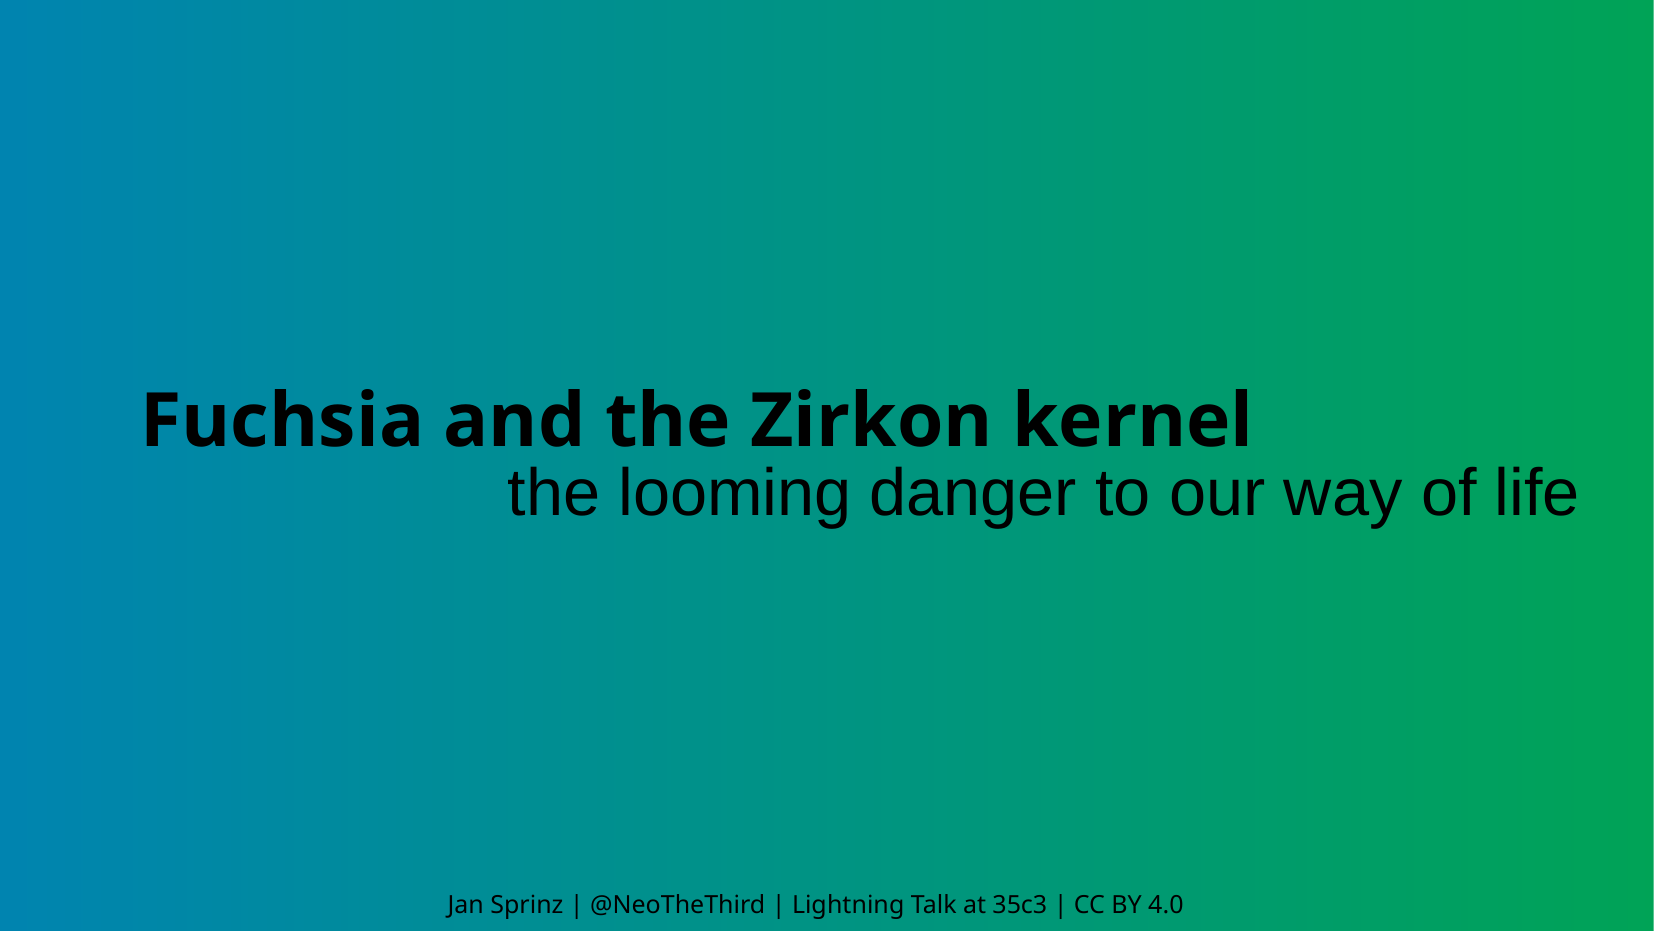

# Fuchsia and the Zirkon kernel
the looming danger to our way of life